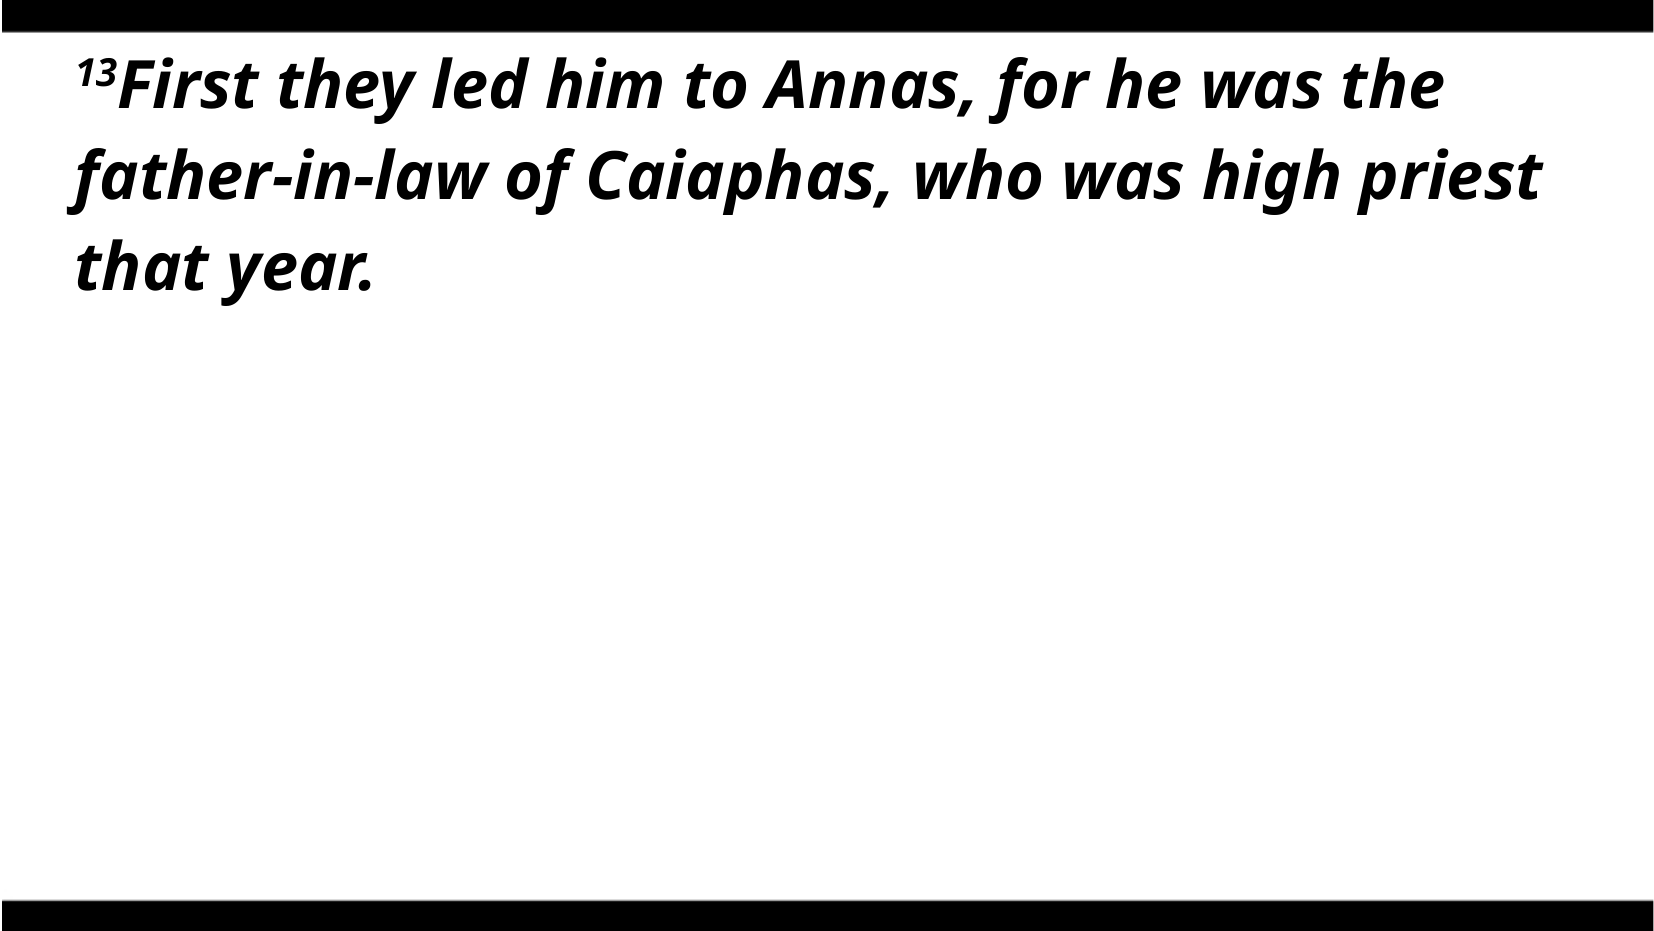

13First they led him to Annas, for he was the father-in-law of Caiaphas, who was high priest that year.